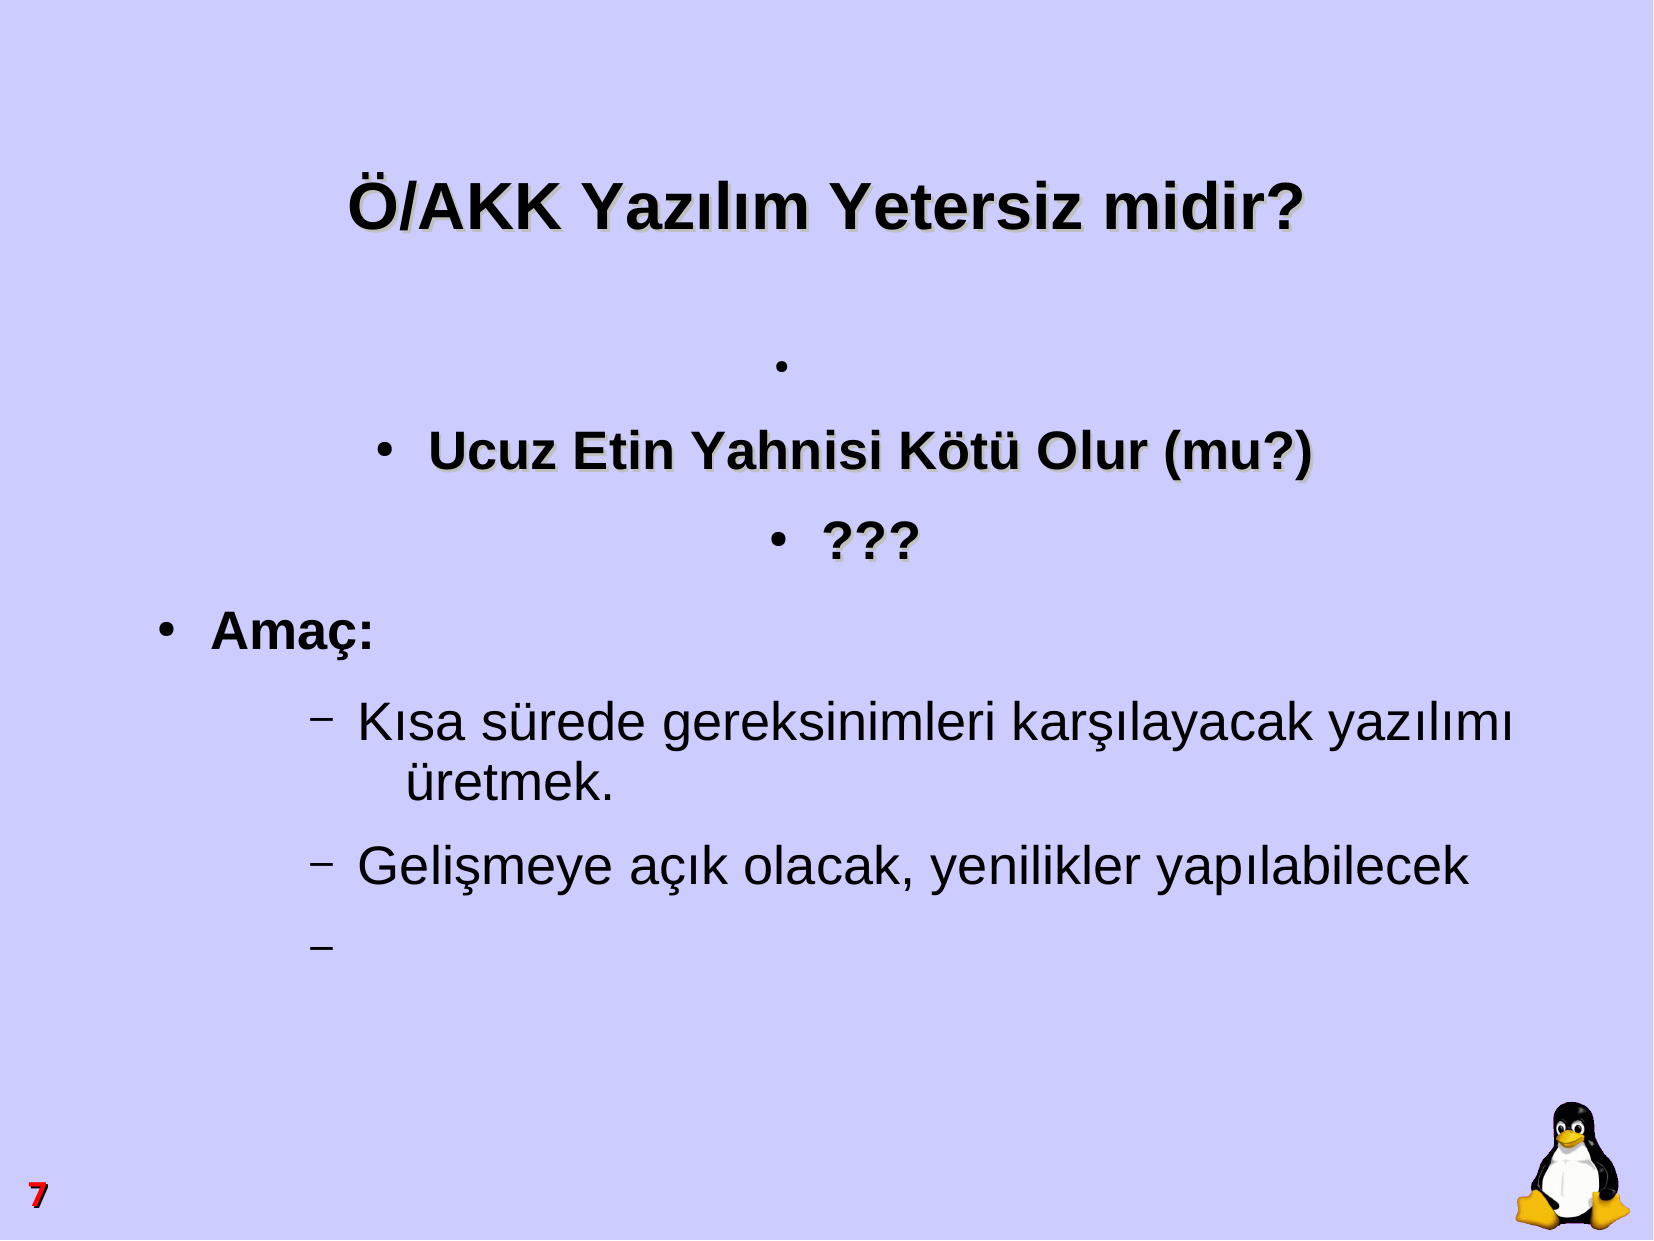

# Ö/AKK Yazılım Yetersiz midir?
Ucuz Etin Yahnisi Kötü Olur (mu?)
???
Amaç:
Kısa sürede gereksinimleri karşılayacak yazılımı üretmek.
Gelişmeye açık olacak, yenilikler yapılabilecek